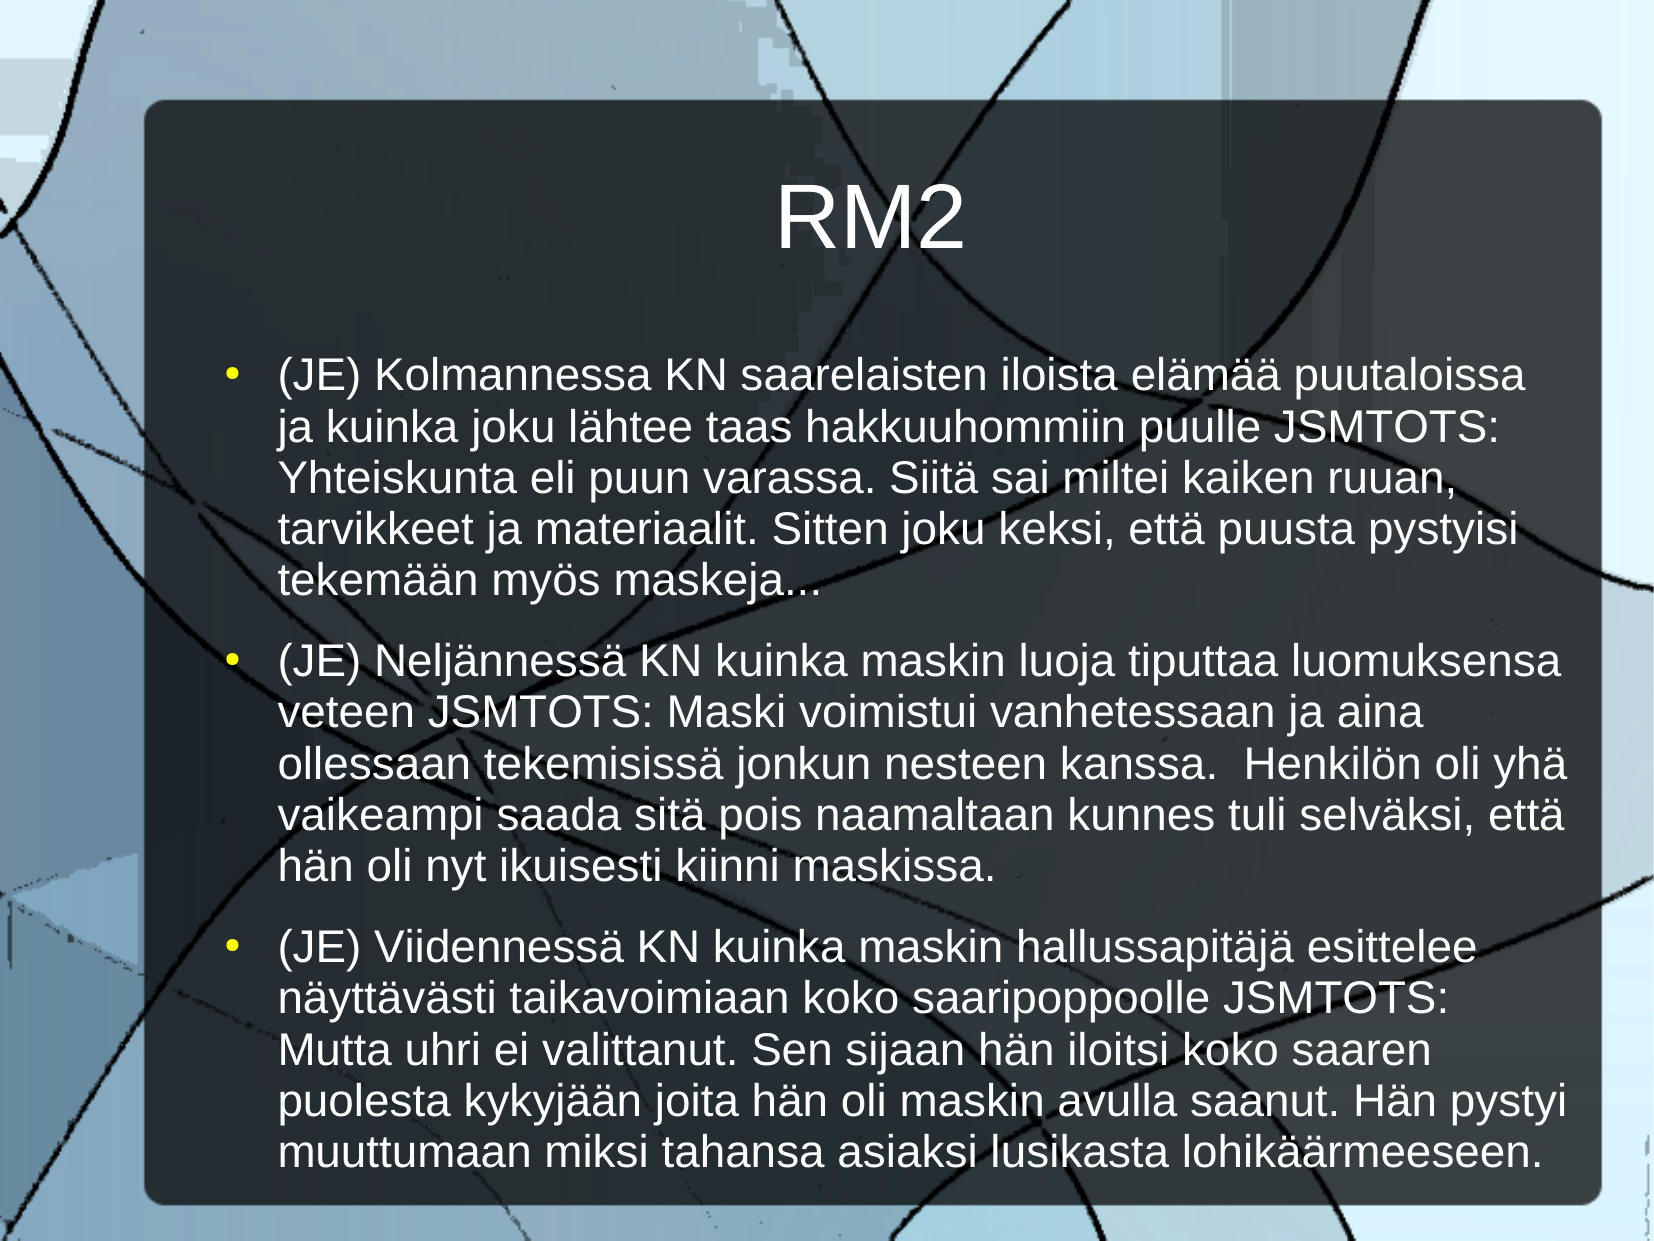

# RM2
(JE) Kolmannessa KN saarelaisten iloista elämää puutaloissa ja kuinka joku lähtee taas hakkuuhommiin puulle JSMTOTS: Yhteiskunta eli puun varassa. Siitä sai miltei kaiken ruuan, tarvikkeet ja materiaalit. Sitten joku keksi, että puusta pystyisi tekemään myös maskeja...
(JE) Neljännessä KN kuinka maskin luoja tiputtaa luomuksensa veteen JSMTOTS: Maski voimistui vanhetessaan ja aina ollessaan tekemisissä jonkun nesteen kanssa. Henkilön oli yhä vaikeampi saada sitä pois naamaltaan kunnes tuli selväksi, että hän oli nyt ikuisesti kiinni maskissa.
(JE) Viidennessä KN kuinka maskin hallussapitäjä esittelee näyttävästi taikavoimiaan koko saaripoppoolle JSMTOTS: Mutta uhri ei valittanut. Sen sijaan hän iloitsi koko saaren puolesta kykyjään joita hän oli maskin avulla saanut. Hän pystyi muuttumaan miksi tahansa asiaksi lusikasta lohikäärmeeseen.